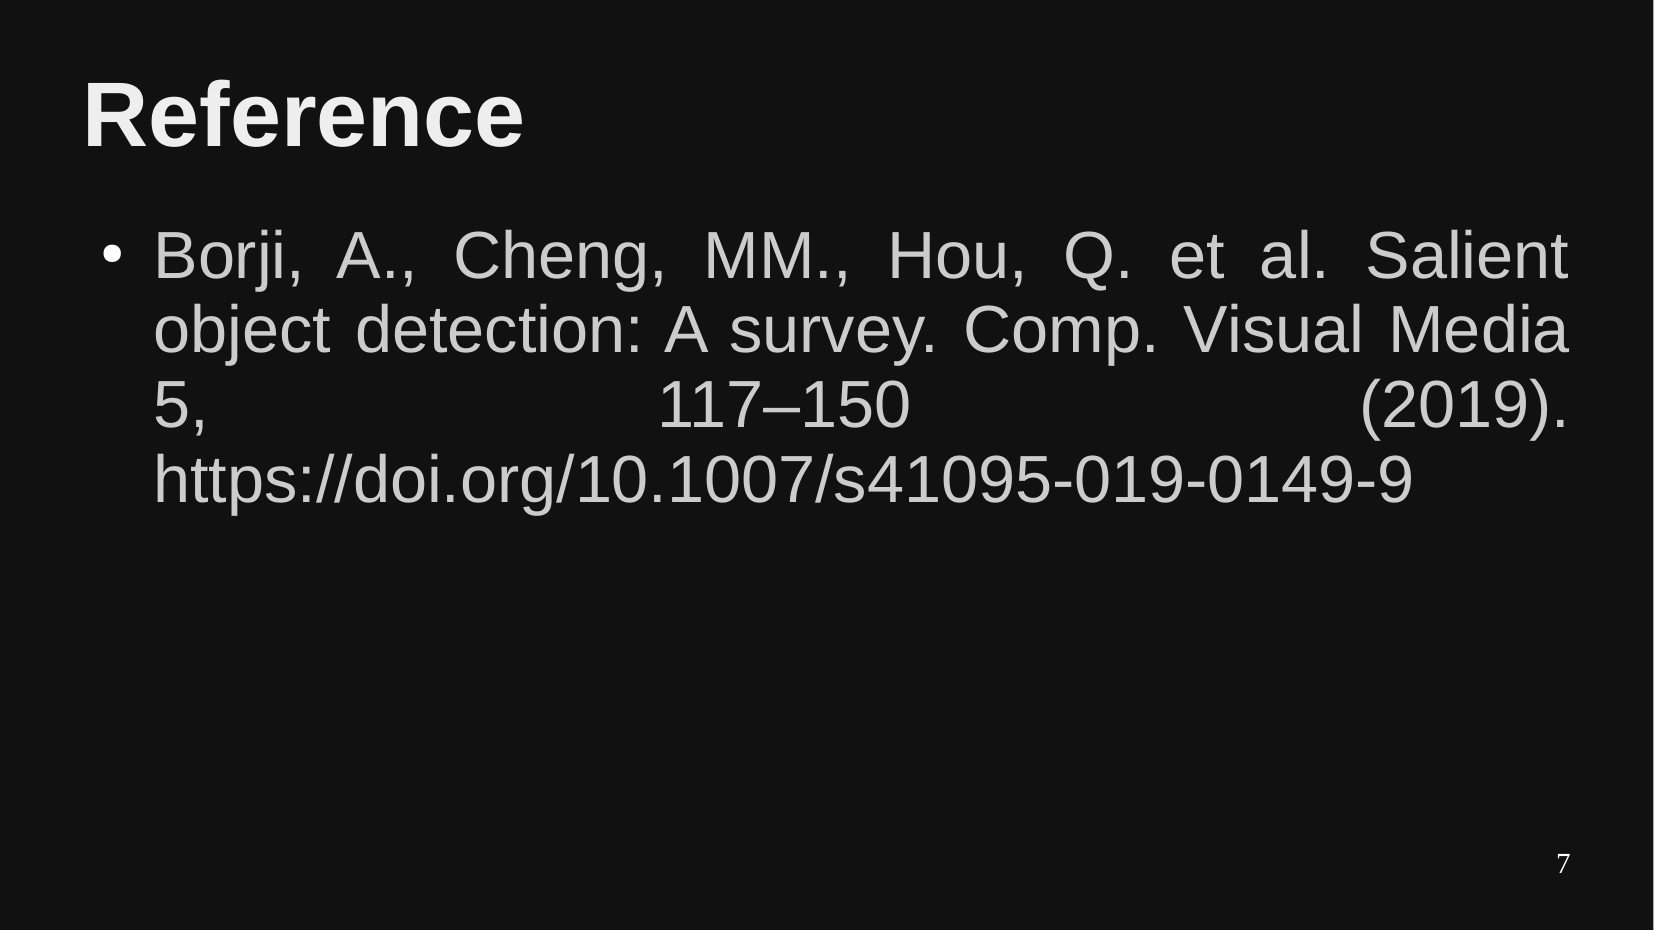

# Reference
Borji, A., Cheng, MM., Hou, Q. et al. Salient object detection: A survey. Comp. Visual Media 5, 117–150 (2019). https://doi.org/10.1007/s41095-019-0149-9
7